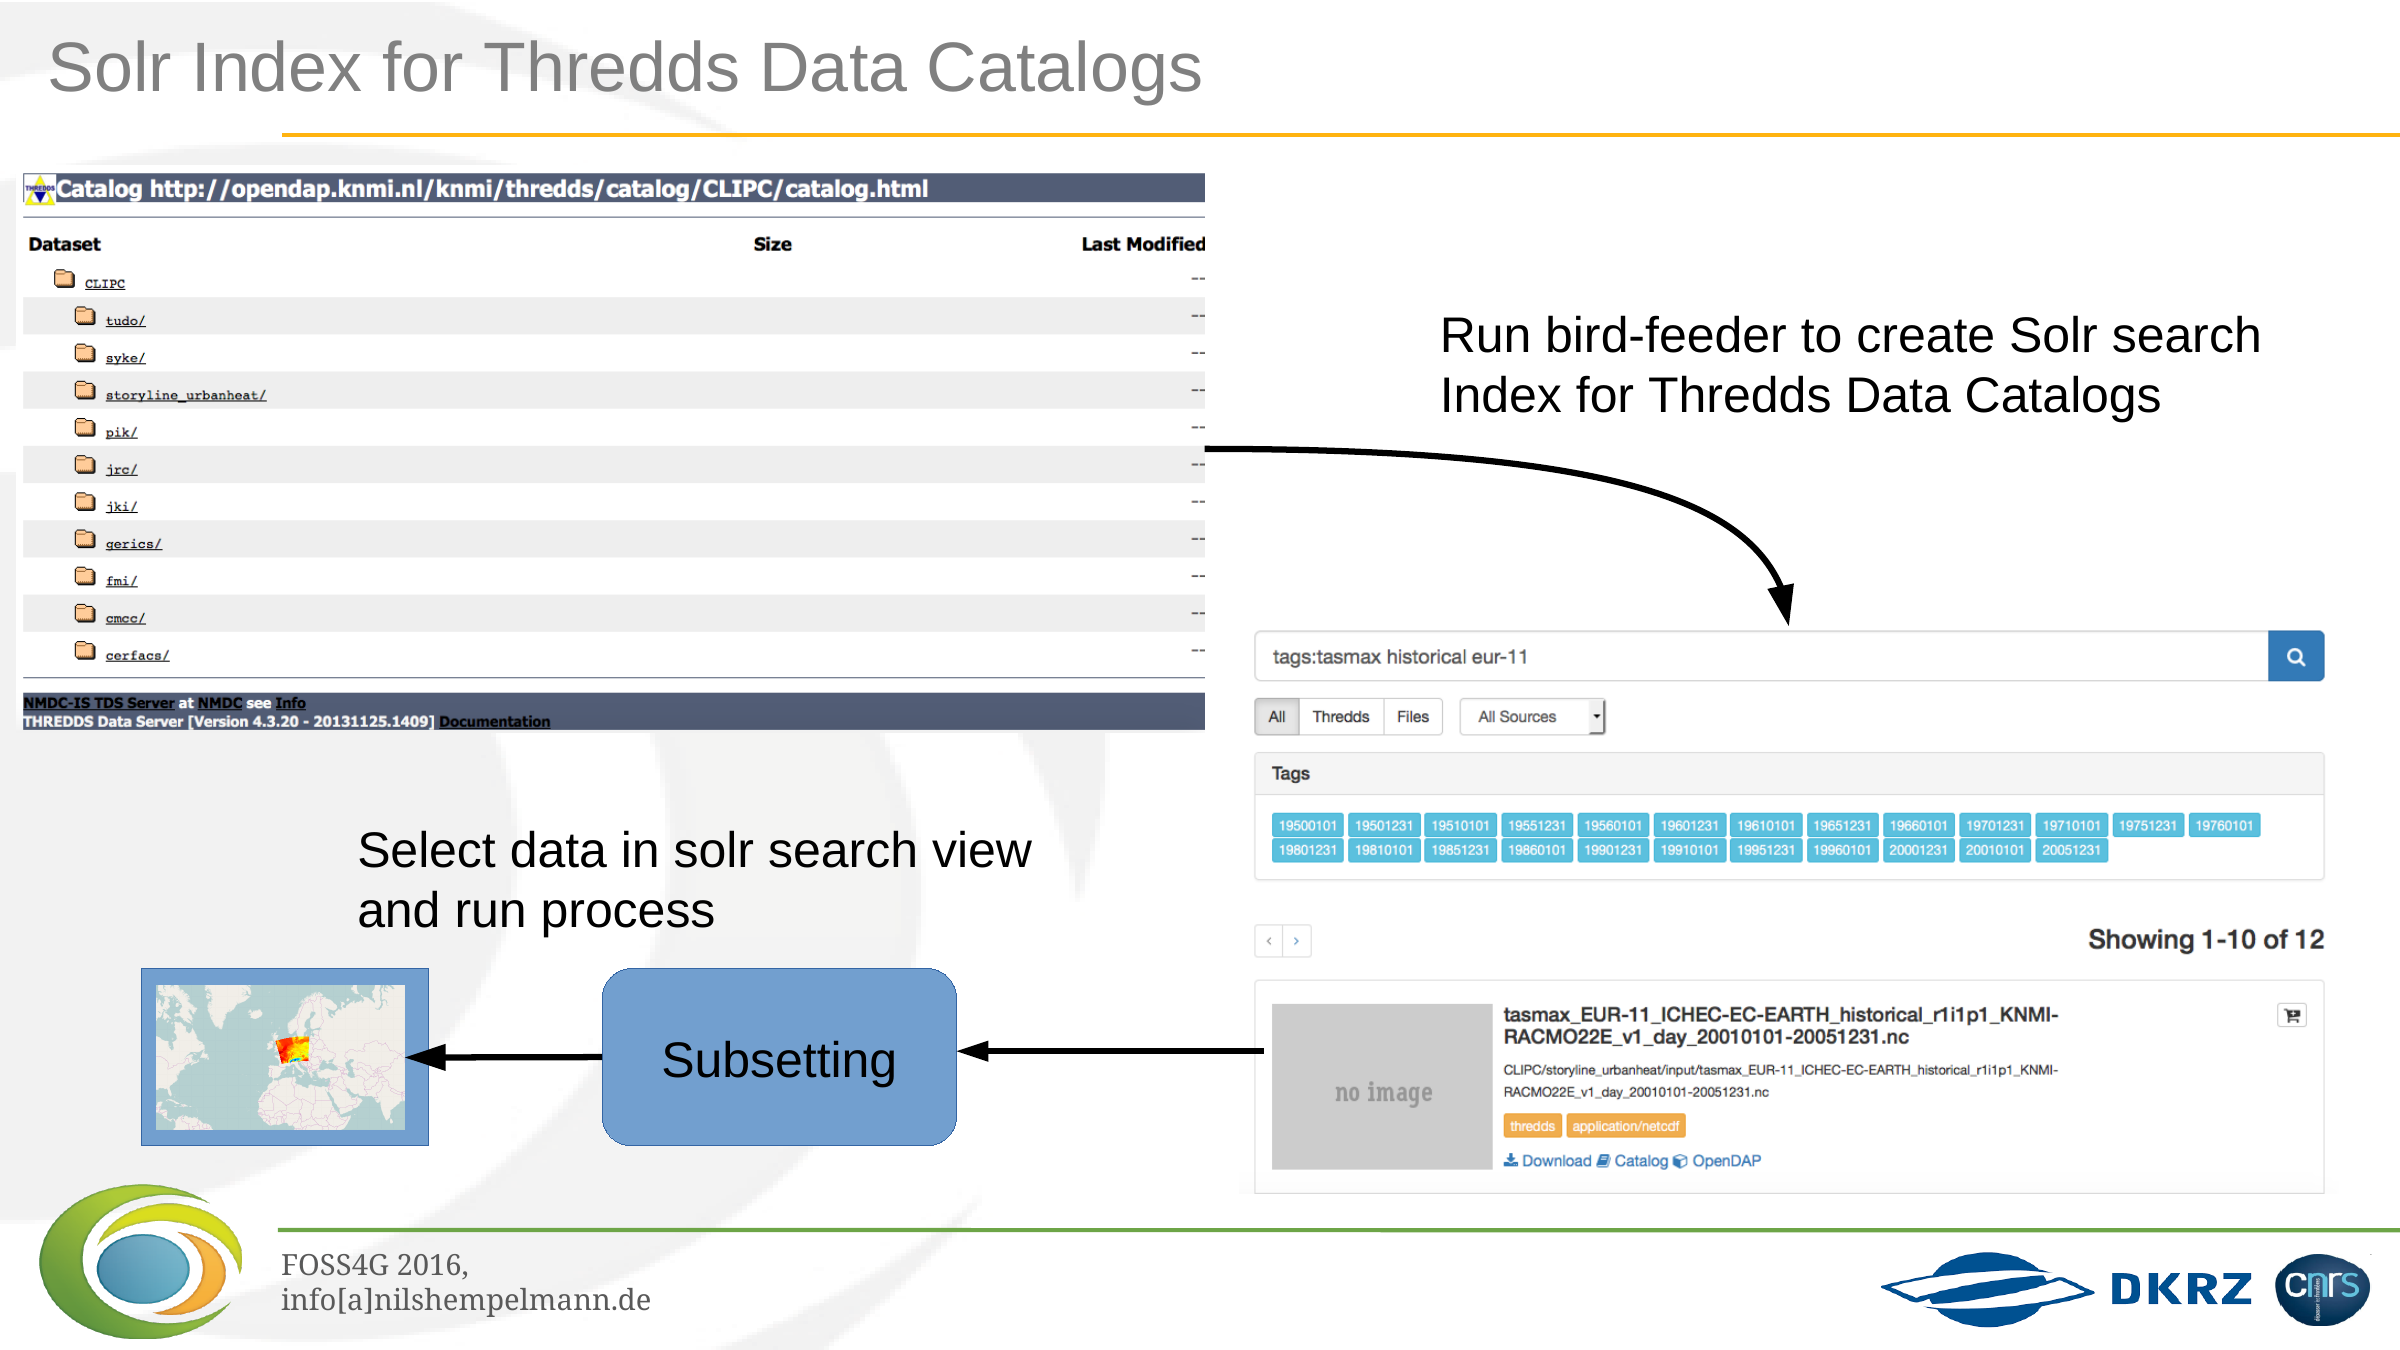

Solr Index for Thredds Data Catalogs
Run bird-feeder to create Solr search
Index for Thredds Data Catalogs
Select data in solr search view
and run process
Subsetting